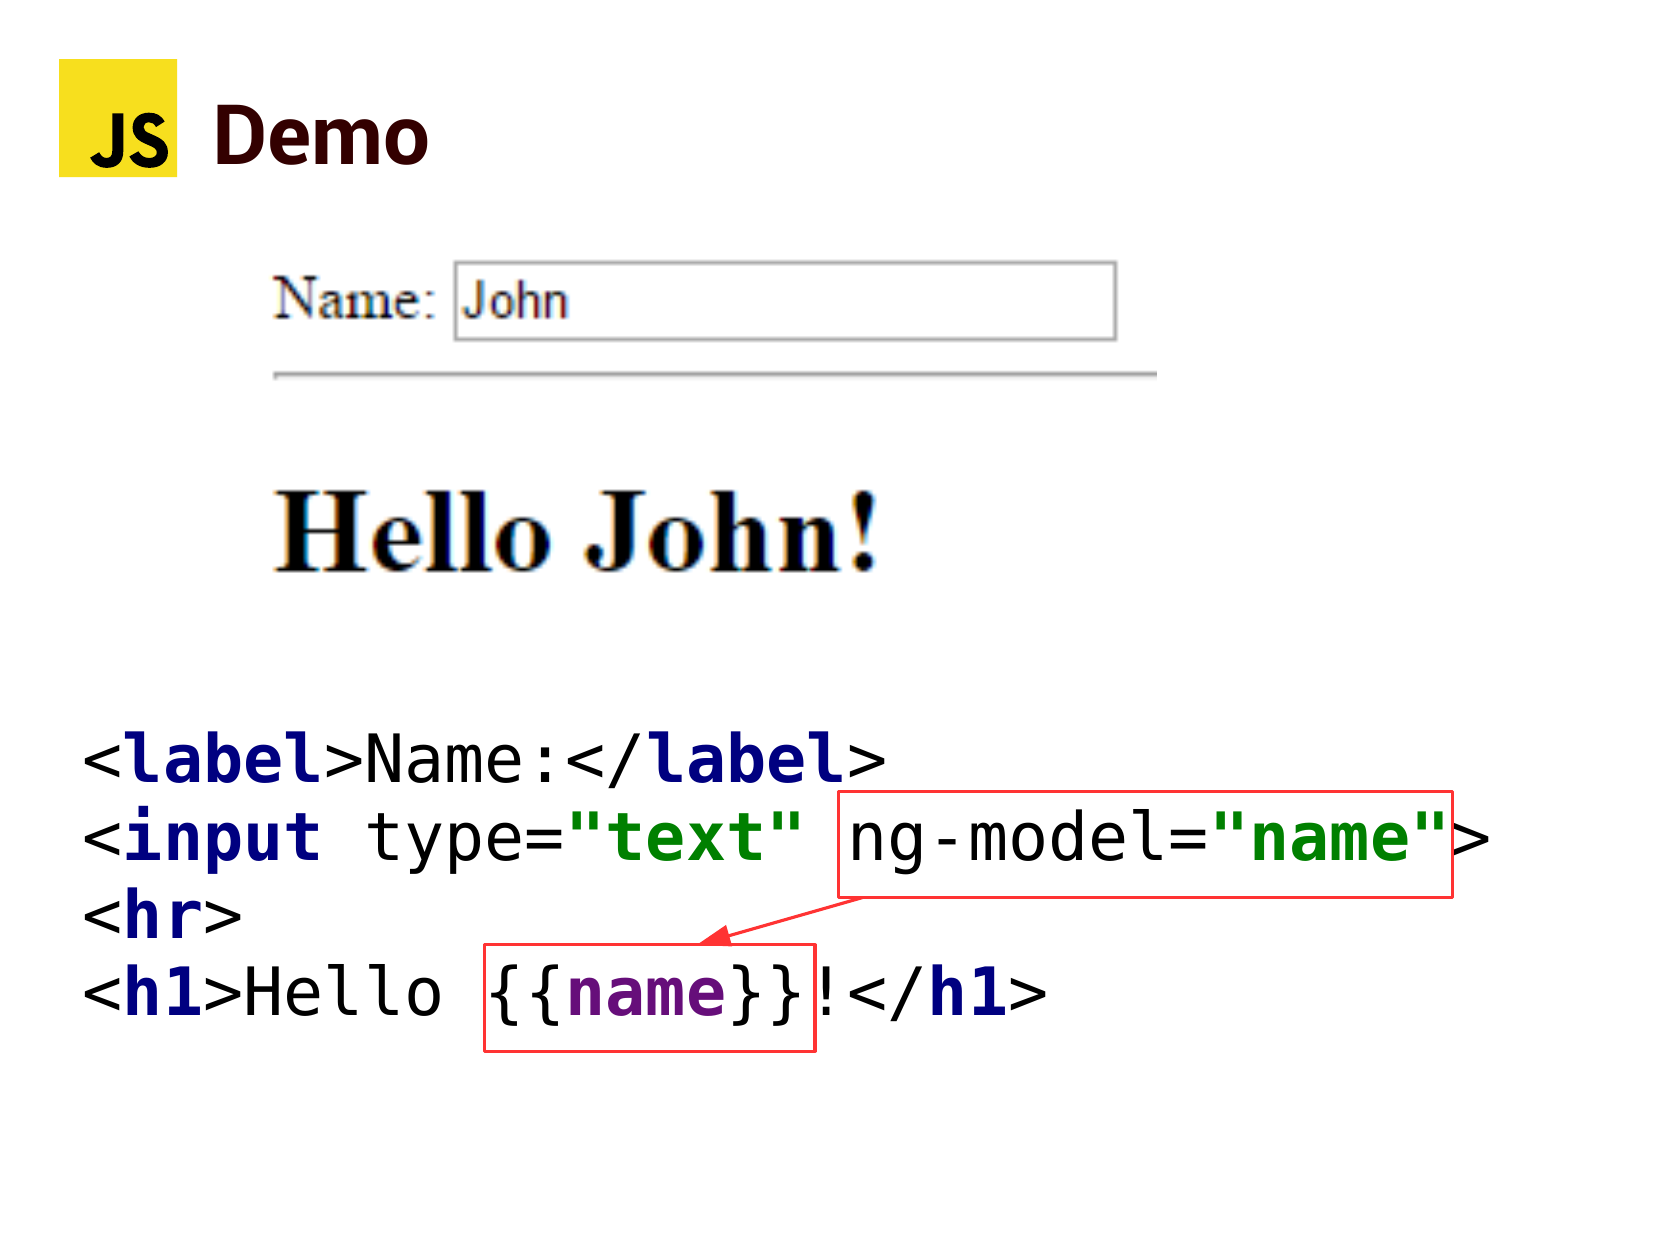

# Demo
<label>Name:</label>
<input type="text" ng-model="name">
<hr>
<h1>Hello {{name}}!</h1>